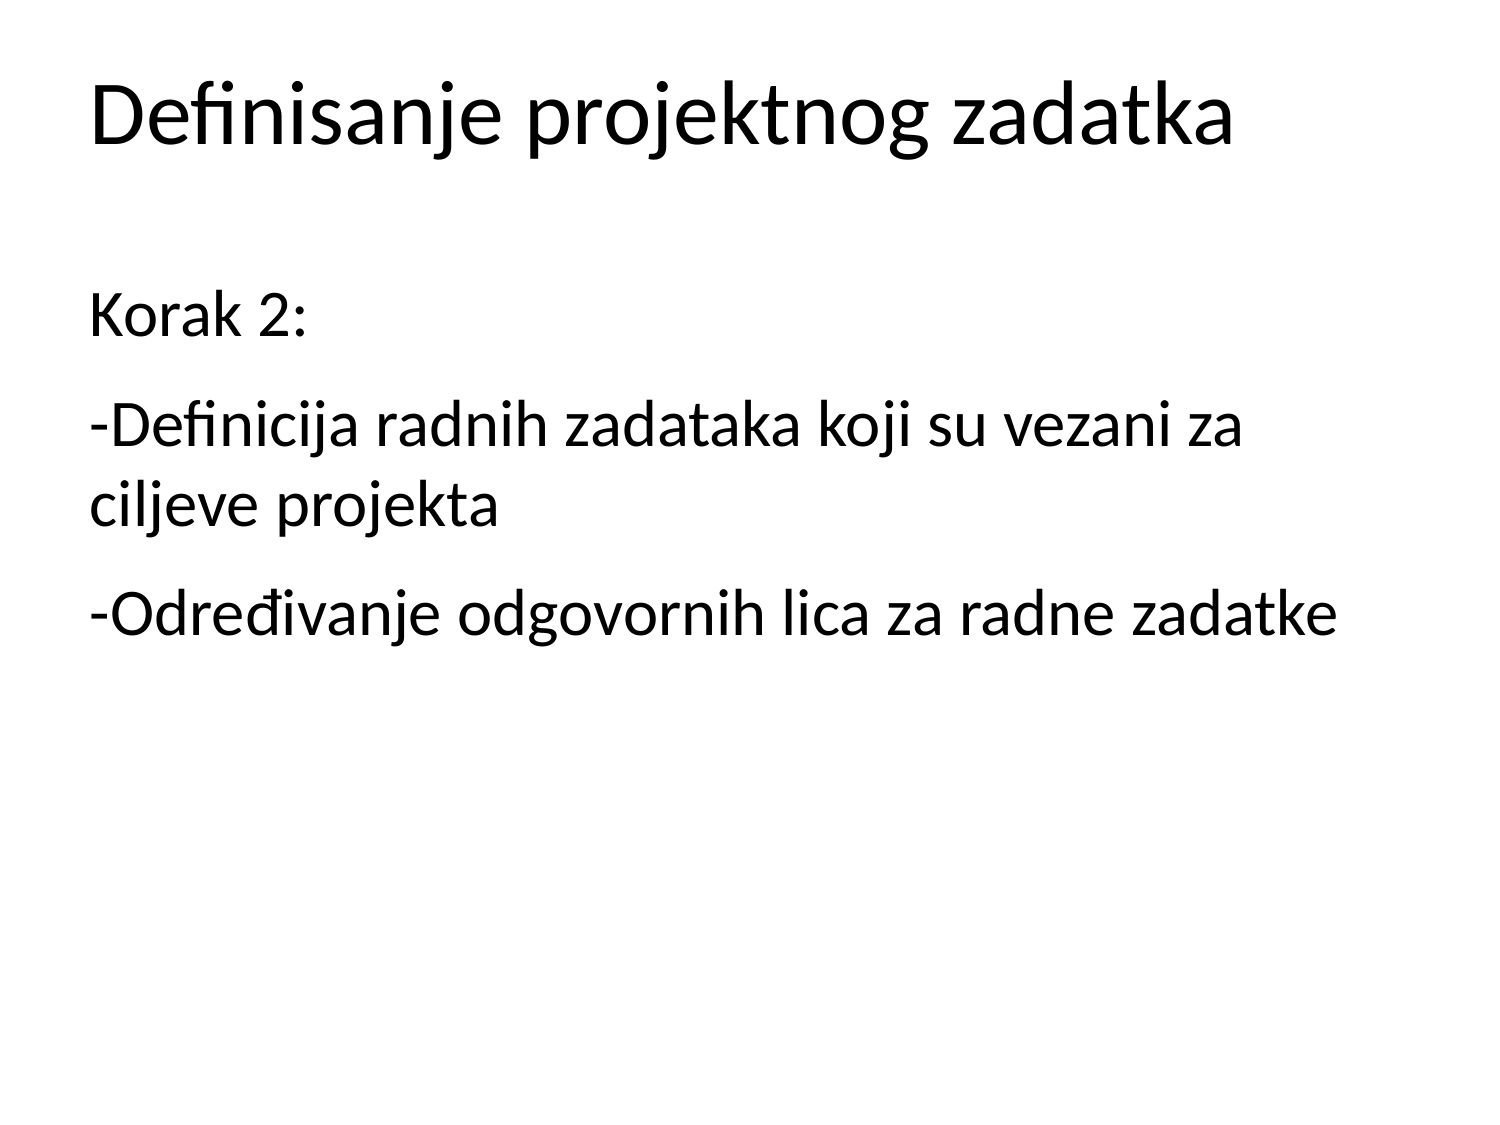

# Definisanje projektnog zadatka
Korak 2:
-Definicija radnih zadataka koji su vezani za ciljeve projekta
-Određivanje odgovornih lica za radne zadatke